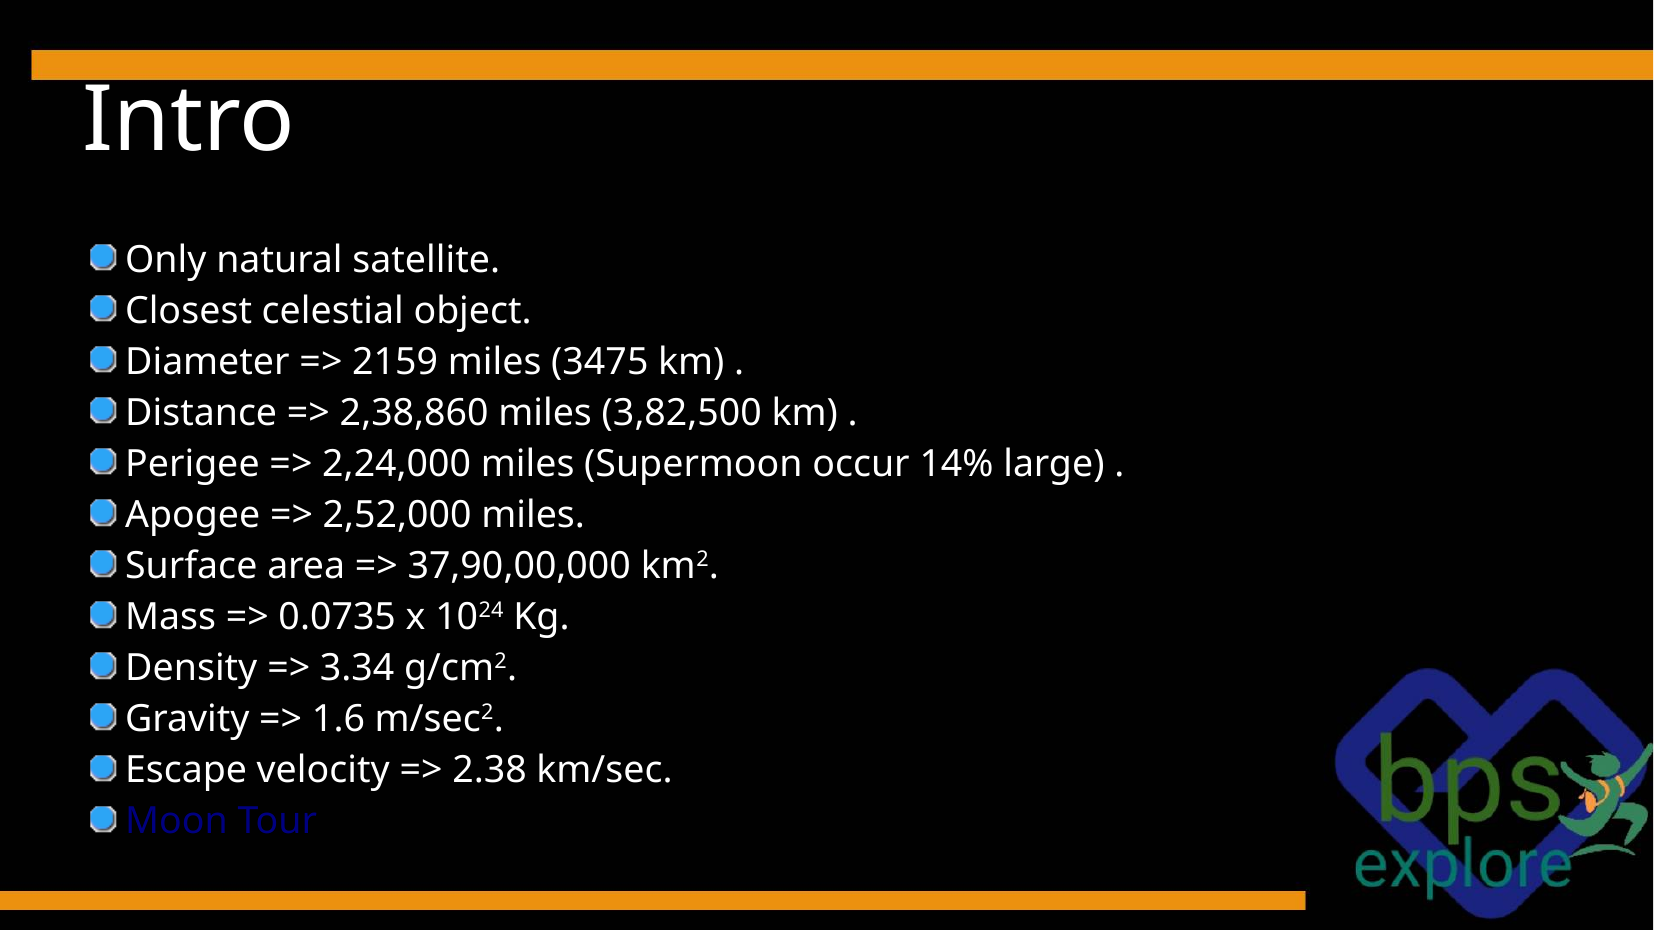

# Intro
Only natural satellite.
Closest celestial object.
Diameter => 2159 miles (3475 km) .
Distance => 2,38,860 miles (3,82,500 km) .
Perigee => 2,24,000 miles (Supermoon occur 14% large) .
Apogee => 2,52,000 miles.
Surface area => 37,90,00,000 km2.
Mass => 0.0735 x 1024 Kg.
Density => 3.34 g/cm2.
Gravity => 1.6 m/sec2.
Escape velocity => 2.38 km/sec.
Moon Tour